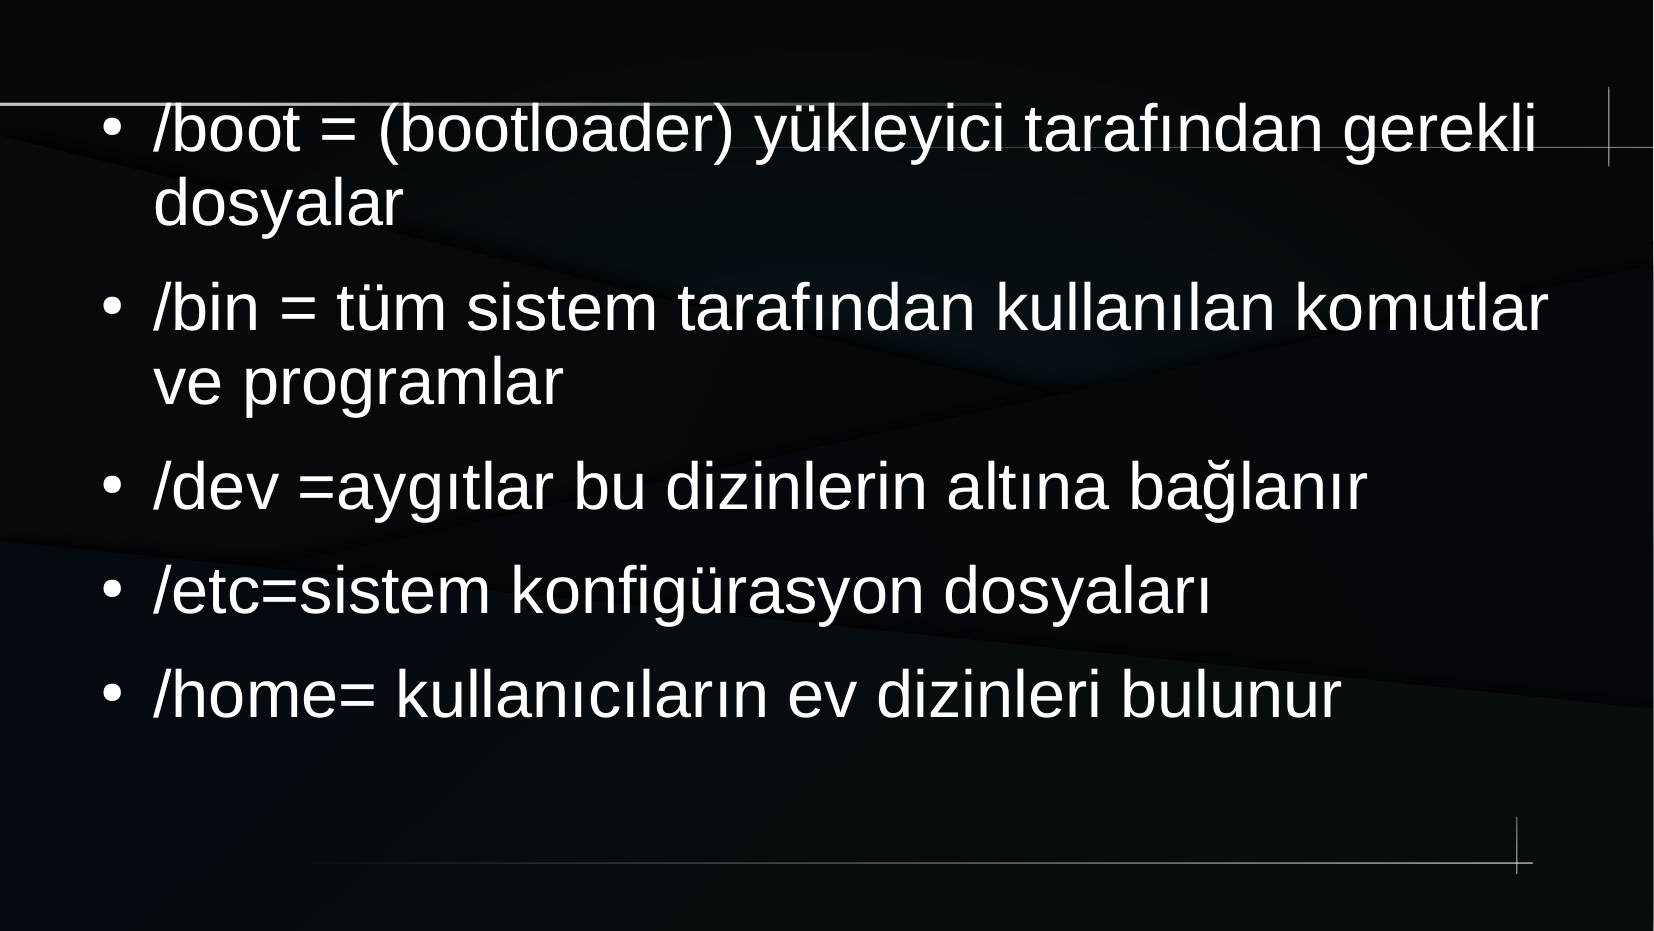

# /boot = (bootloader) yükleyici tarafından gerekli dosyalar
/bin = tüm sistem tarafından kullanılan komutlar ve programlar
/dev =aygıtlar bu dizinlerin altına bağlanır
/etc=sistem konfigürasyon dosyaları
/home= kullanıcıların ev dizinleri bulunur